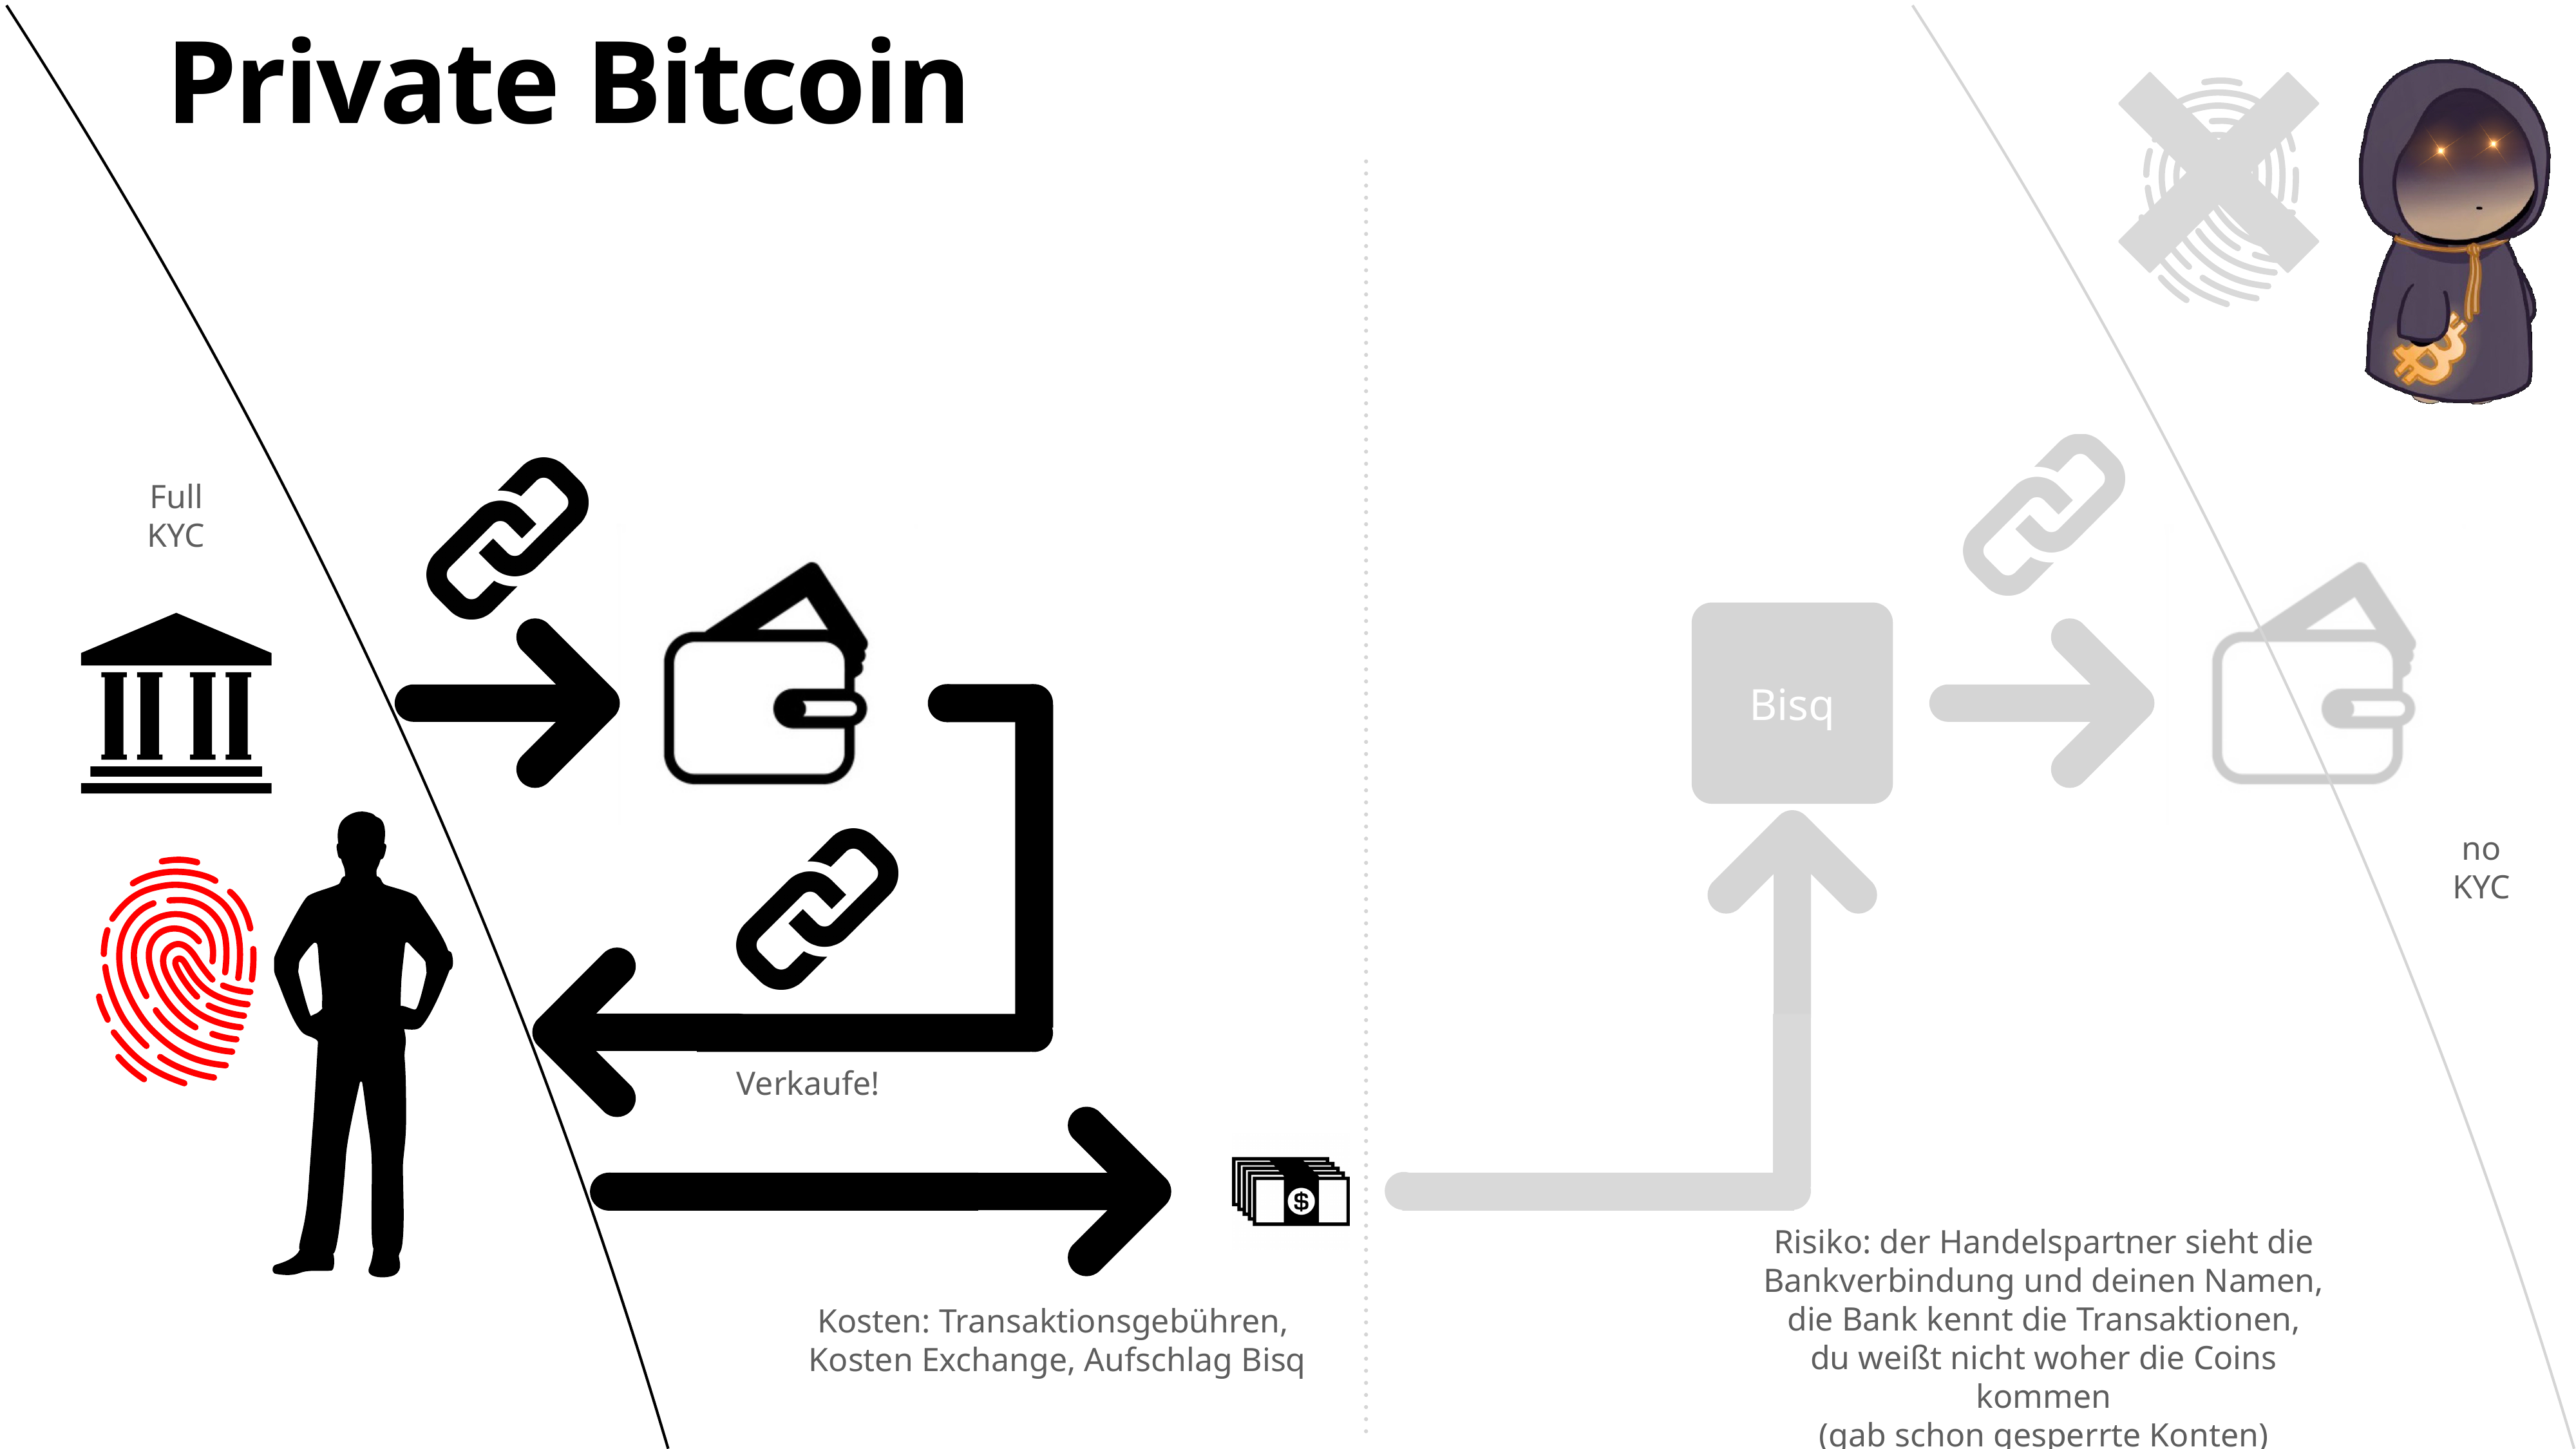

Private Bitcoin
Full
KYC
Bisq
no
KYC
Verkaufe!
Risiko: der Handelspartner sieht die Bankverbindung und deinen Namen,
 die Bank kennt die Transaktionen,
du weißt nicht woher die Coins kommen
(gab schon gesperrte Konten)
Kosten: Transaktionsgebühren,
Kosten Exchange, Aufschlag Bisq